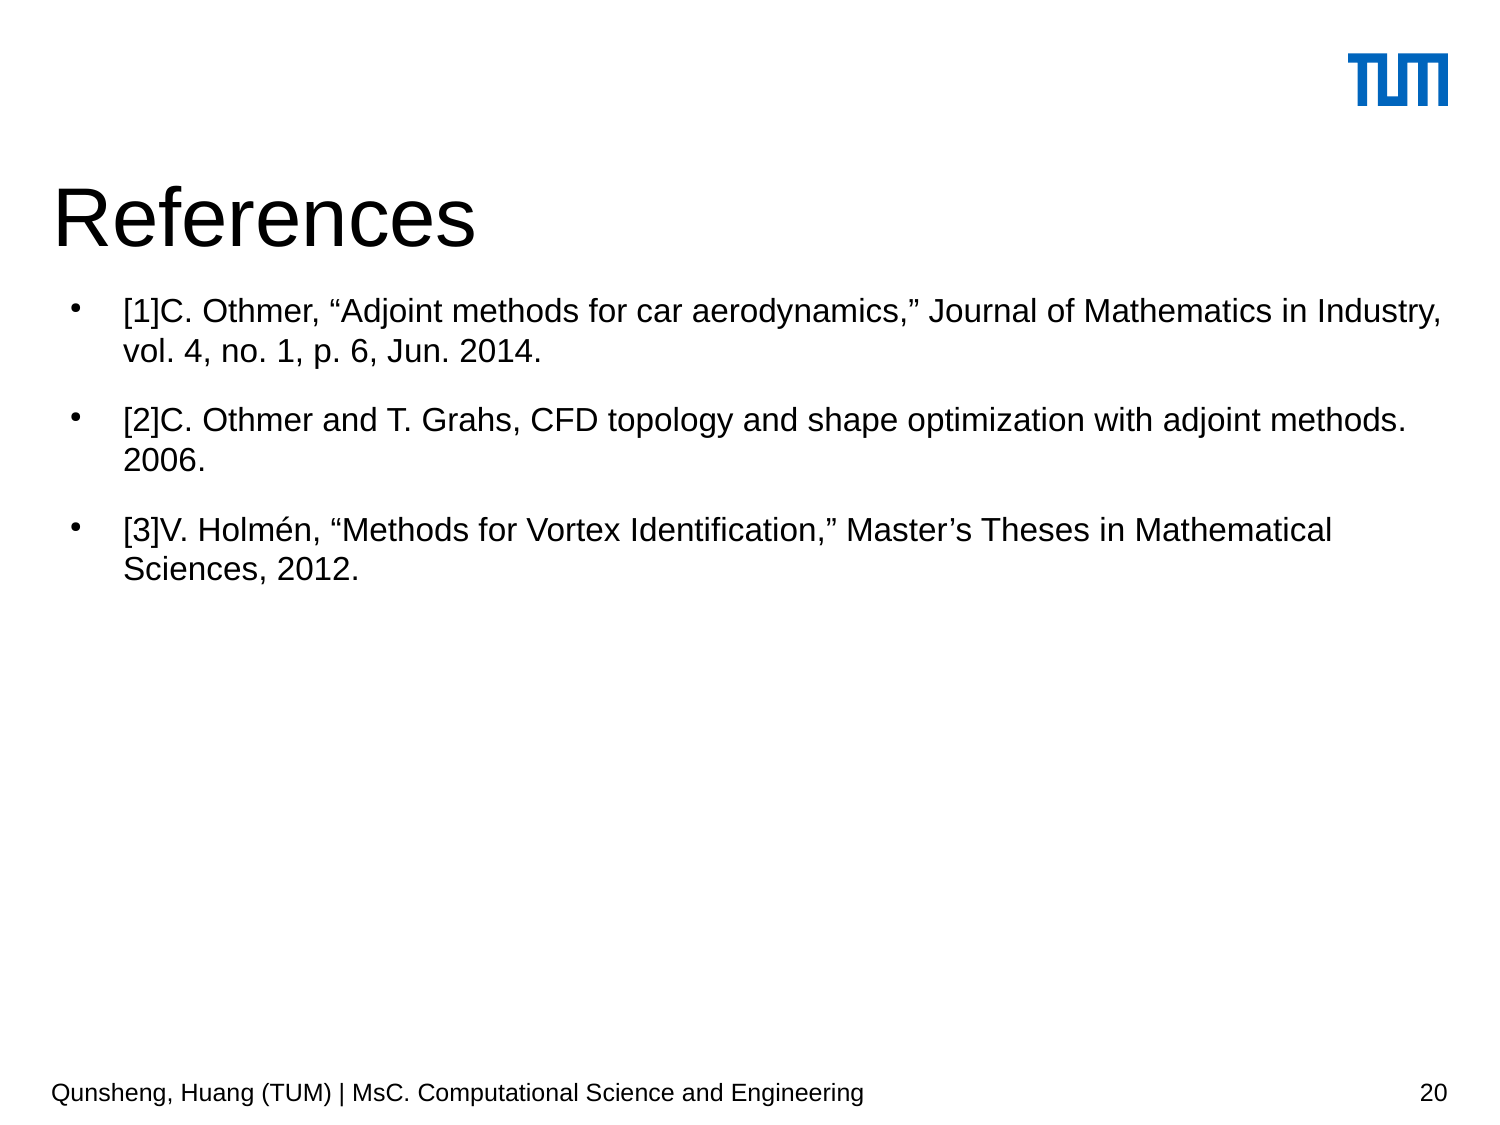

# References
[1]C. Othmer, “Adjoint methods for car aerodynamics,” Journal of Mathematics in Industry, vol. 4, no. 1, p. 6, Jun. 2014.
[2]C. Othmer and T. Grahs, CFD topology and shape optimization with adjoint methods. 2006.
[3]V. Holmén, “Methods for Vortex Identification,” Master’s Theses in Mathematical Sciences, 2012.
[2] precice – a coupling library for partitioned multi-physicssimulations on massively parallel systems http://www.precice.org.[Online]. Available: http://www.precice.org